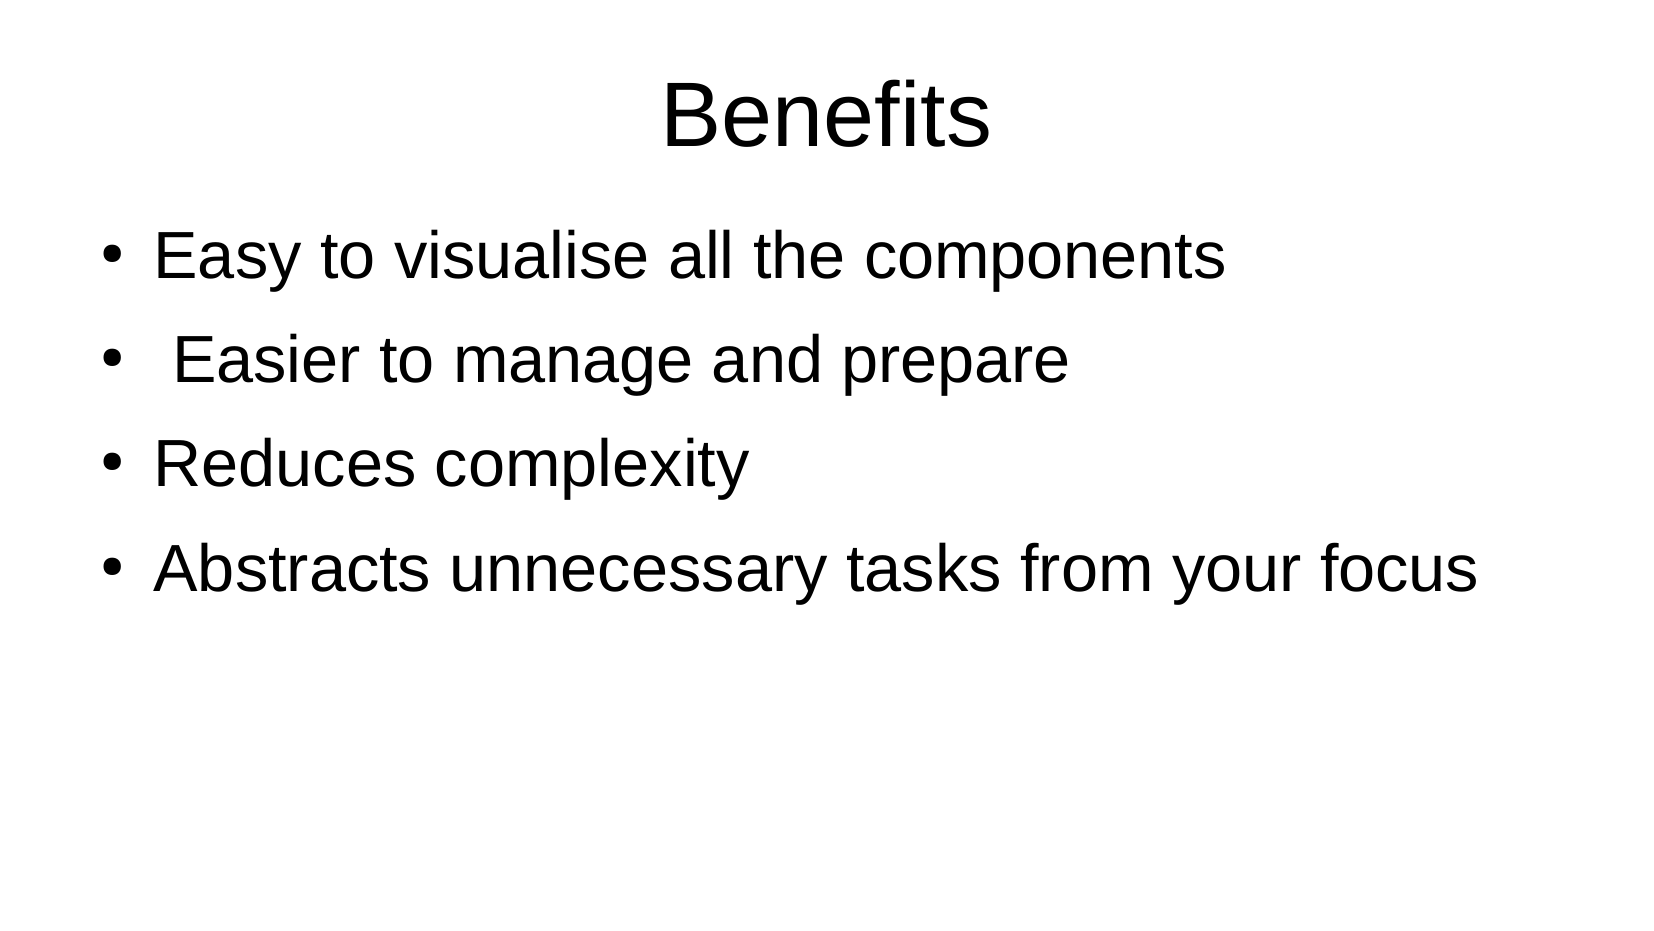

# Benefits
Easy to visualise all the components
 Easier to manage and prepare
Reduces complexity
Abstracts unnecessary tasks from your focus